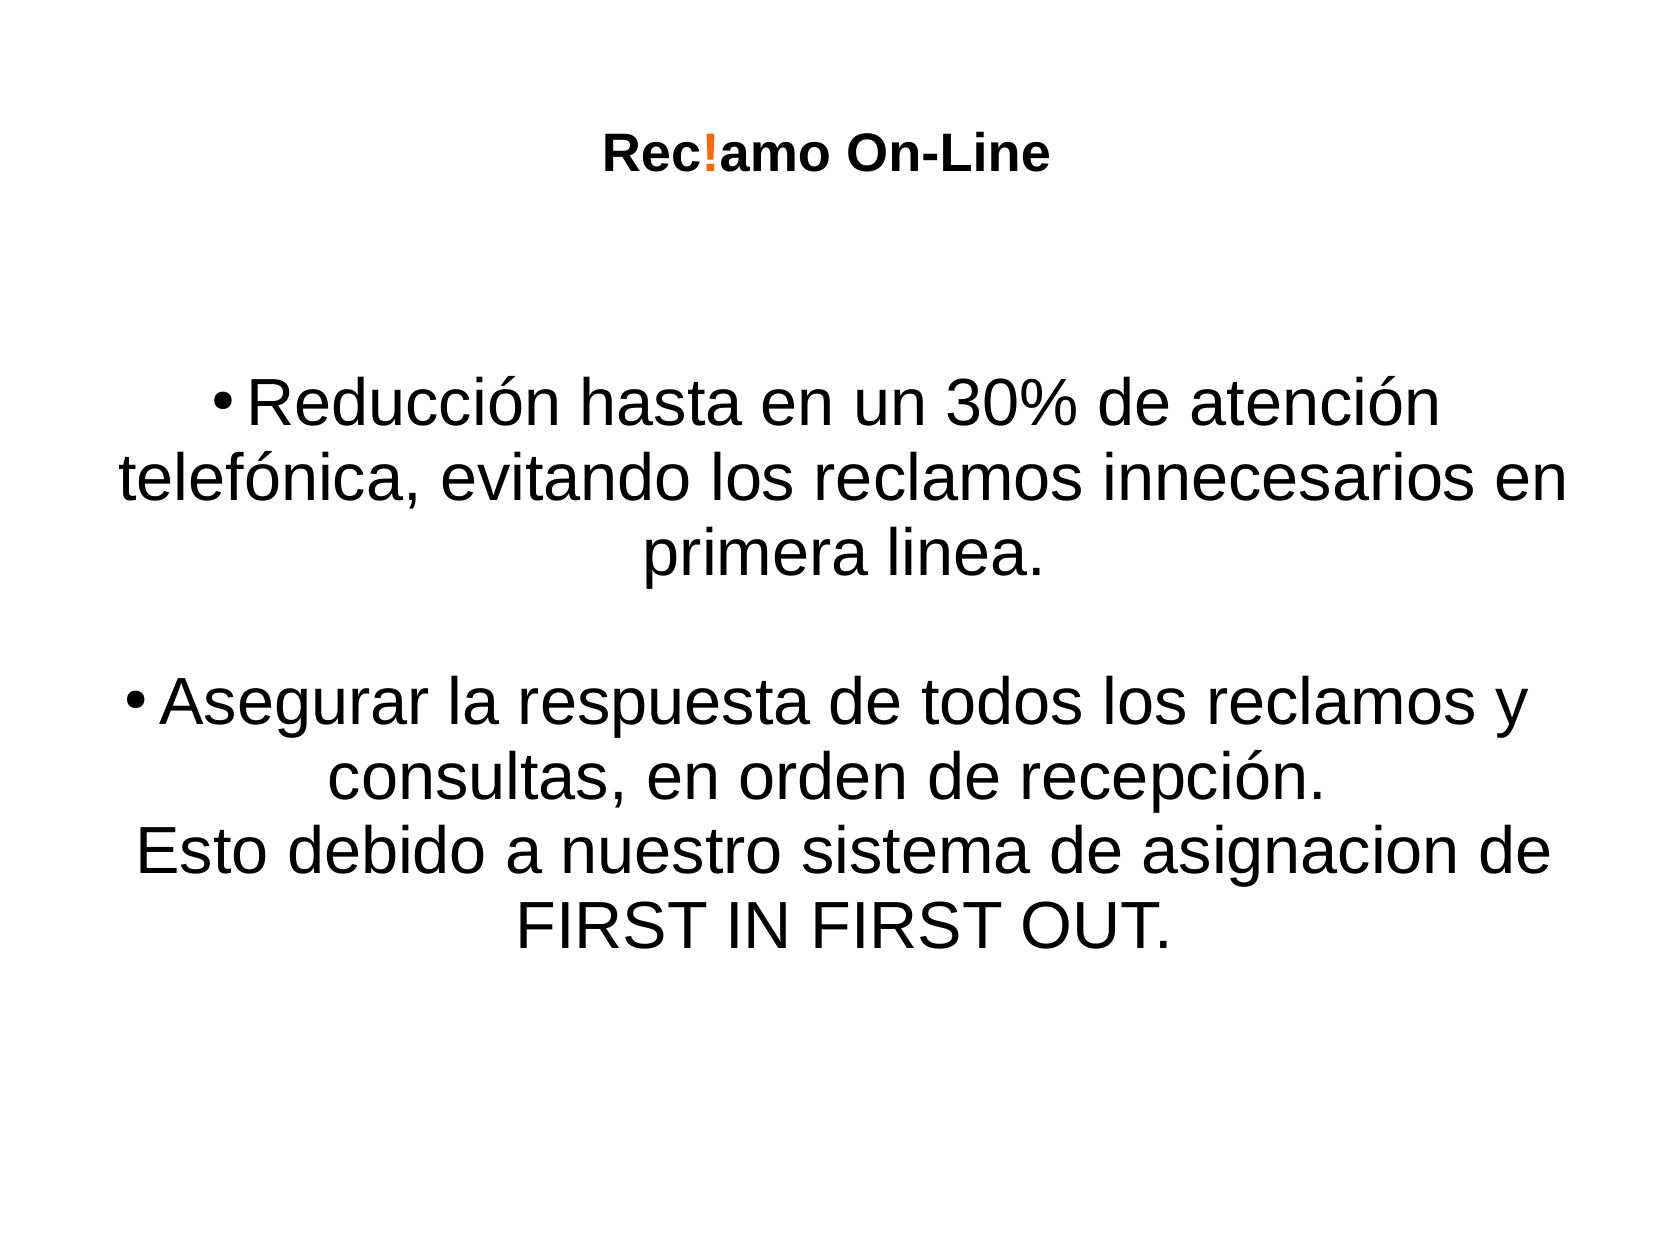

# Rec!amo On-Line
Reducción hasta en un 30% de atención telefónica, evitando los reclamos innecesarios en primera linea.
Asegurar la respuesta de todos los reclamos y consultas, en orden de recepción.
Esto debido a nuestro sistema de asignacion de FIRST IN FIRST OUT.